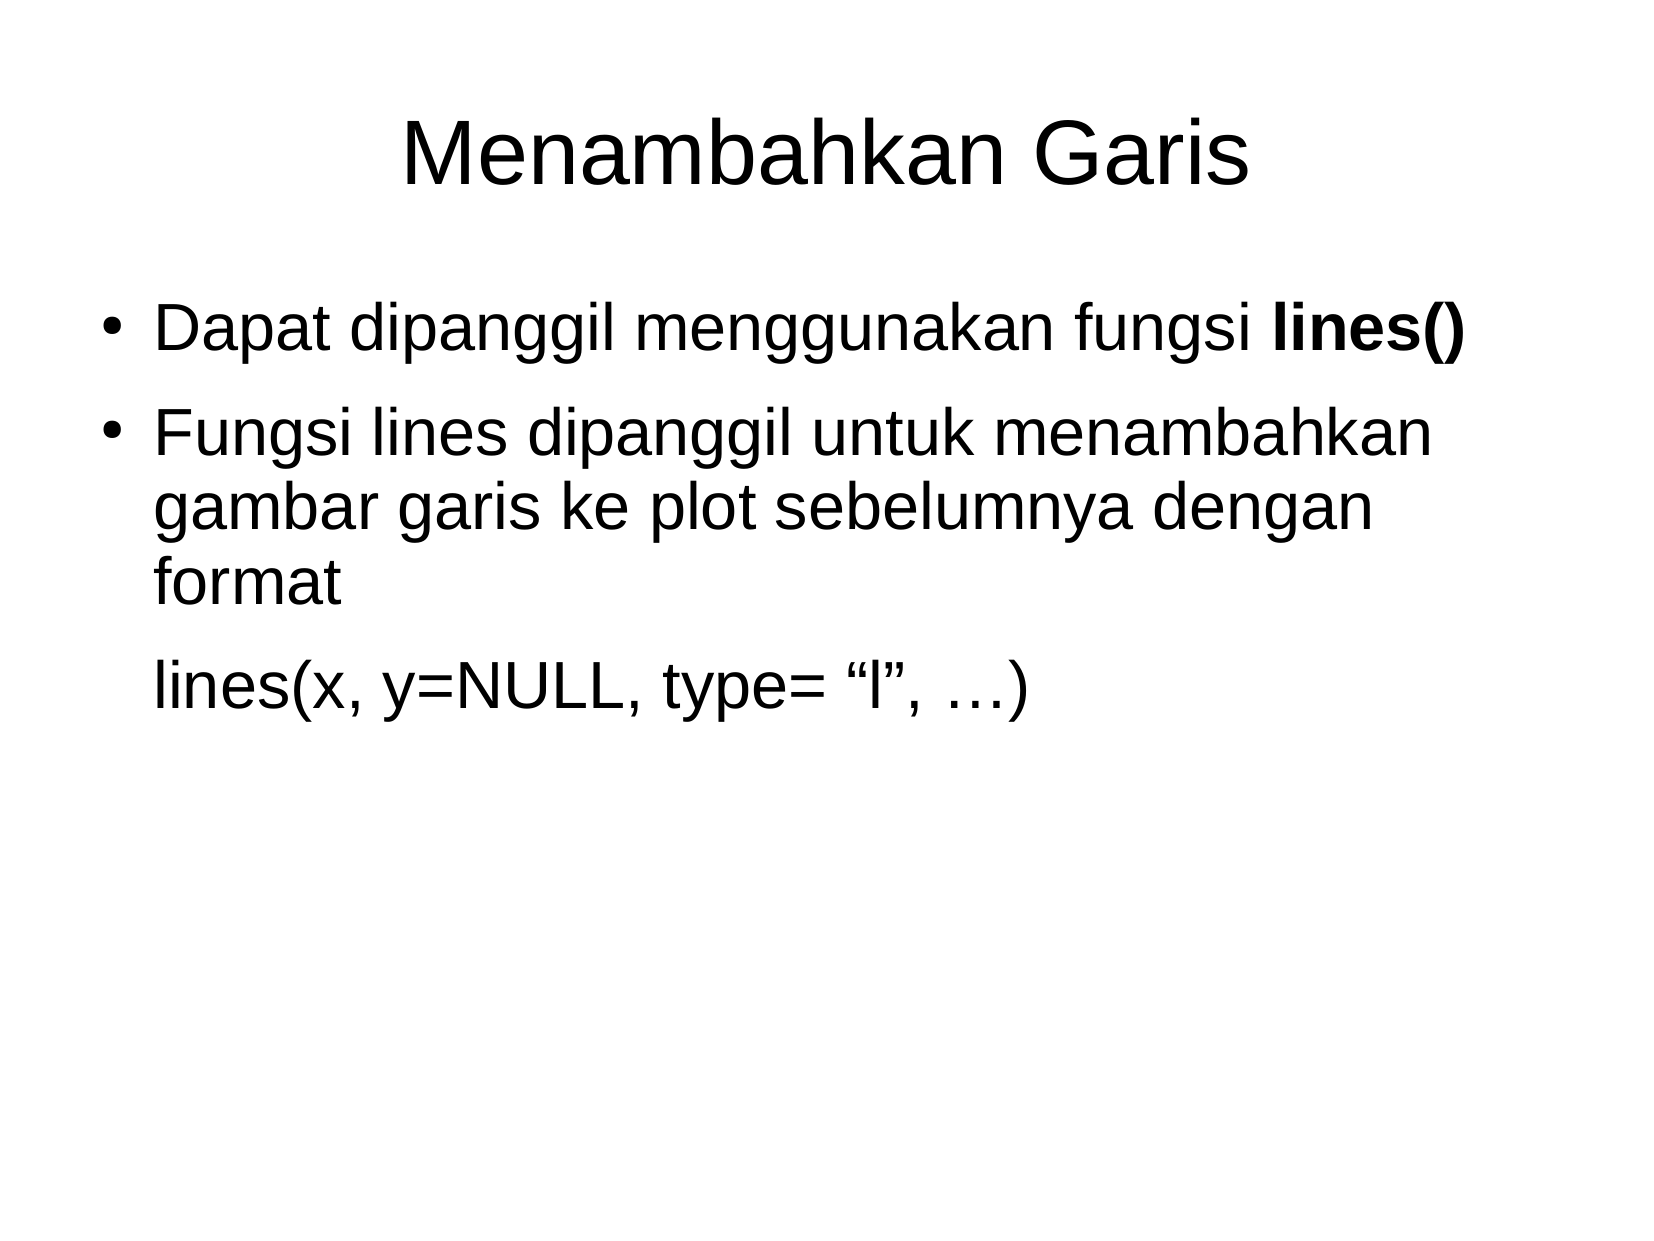

# Menambahkan Garis
Dapat dipanggil menggunakan fungsi lines()
Fungsi lines dipanggil untuk menambahkan gambar garis ke plot sebelumnya dengan format
lines(x, y=NULL, type= “l”, …)